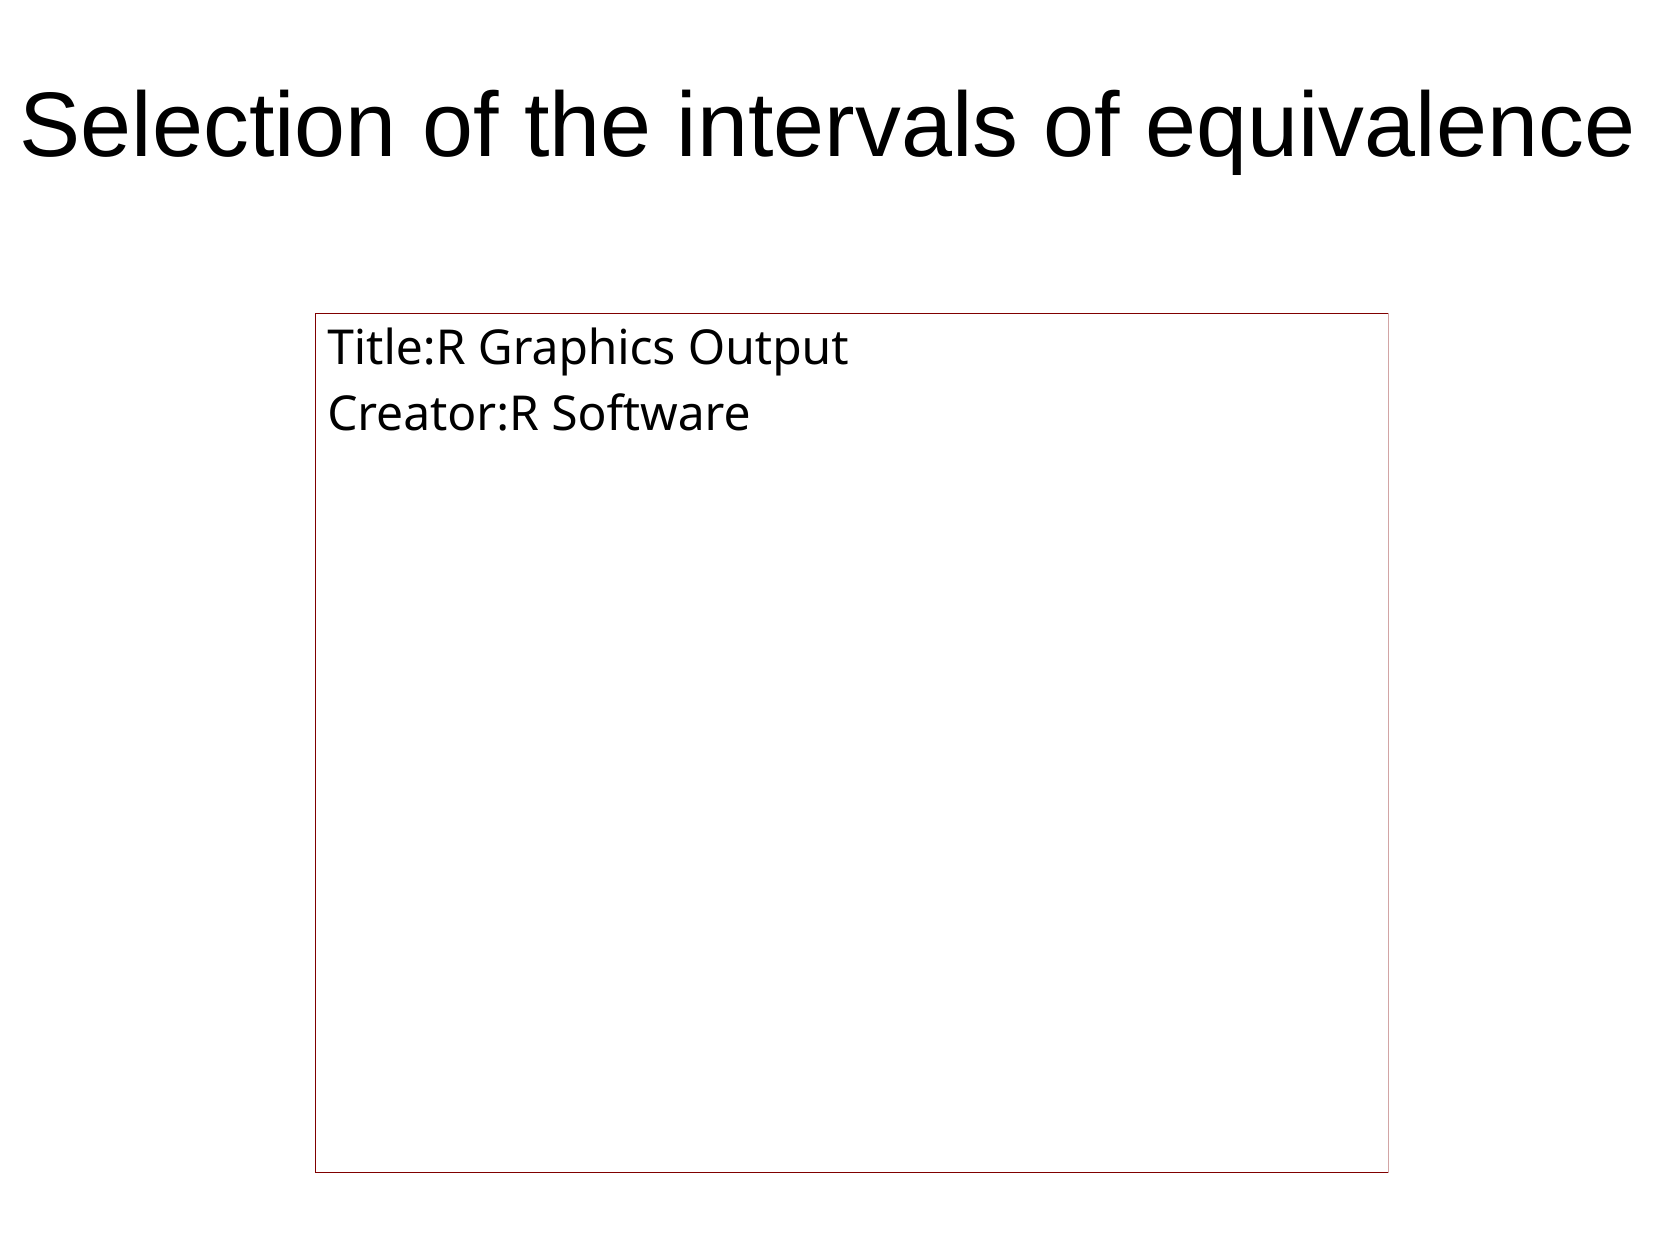

# Selection of the intervals of equivalence